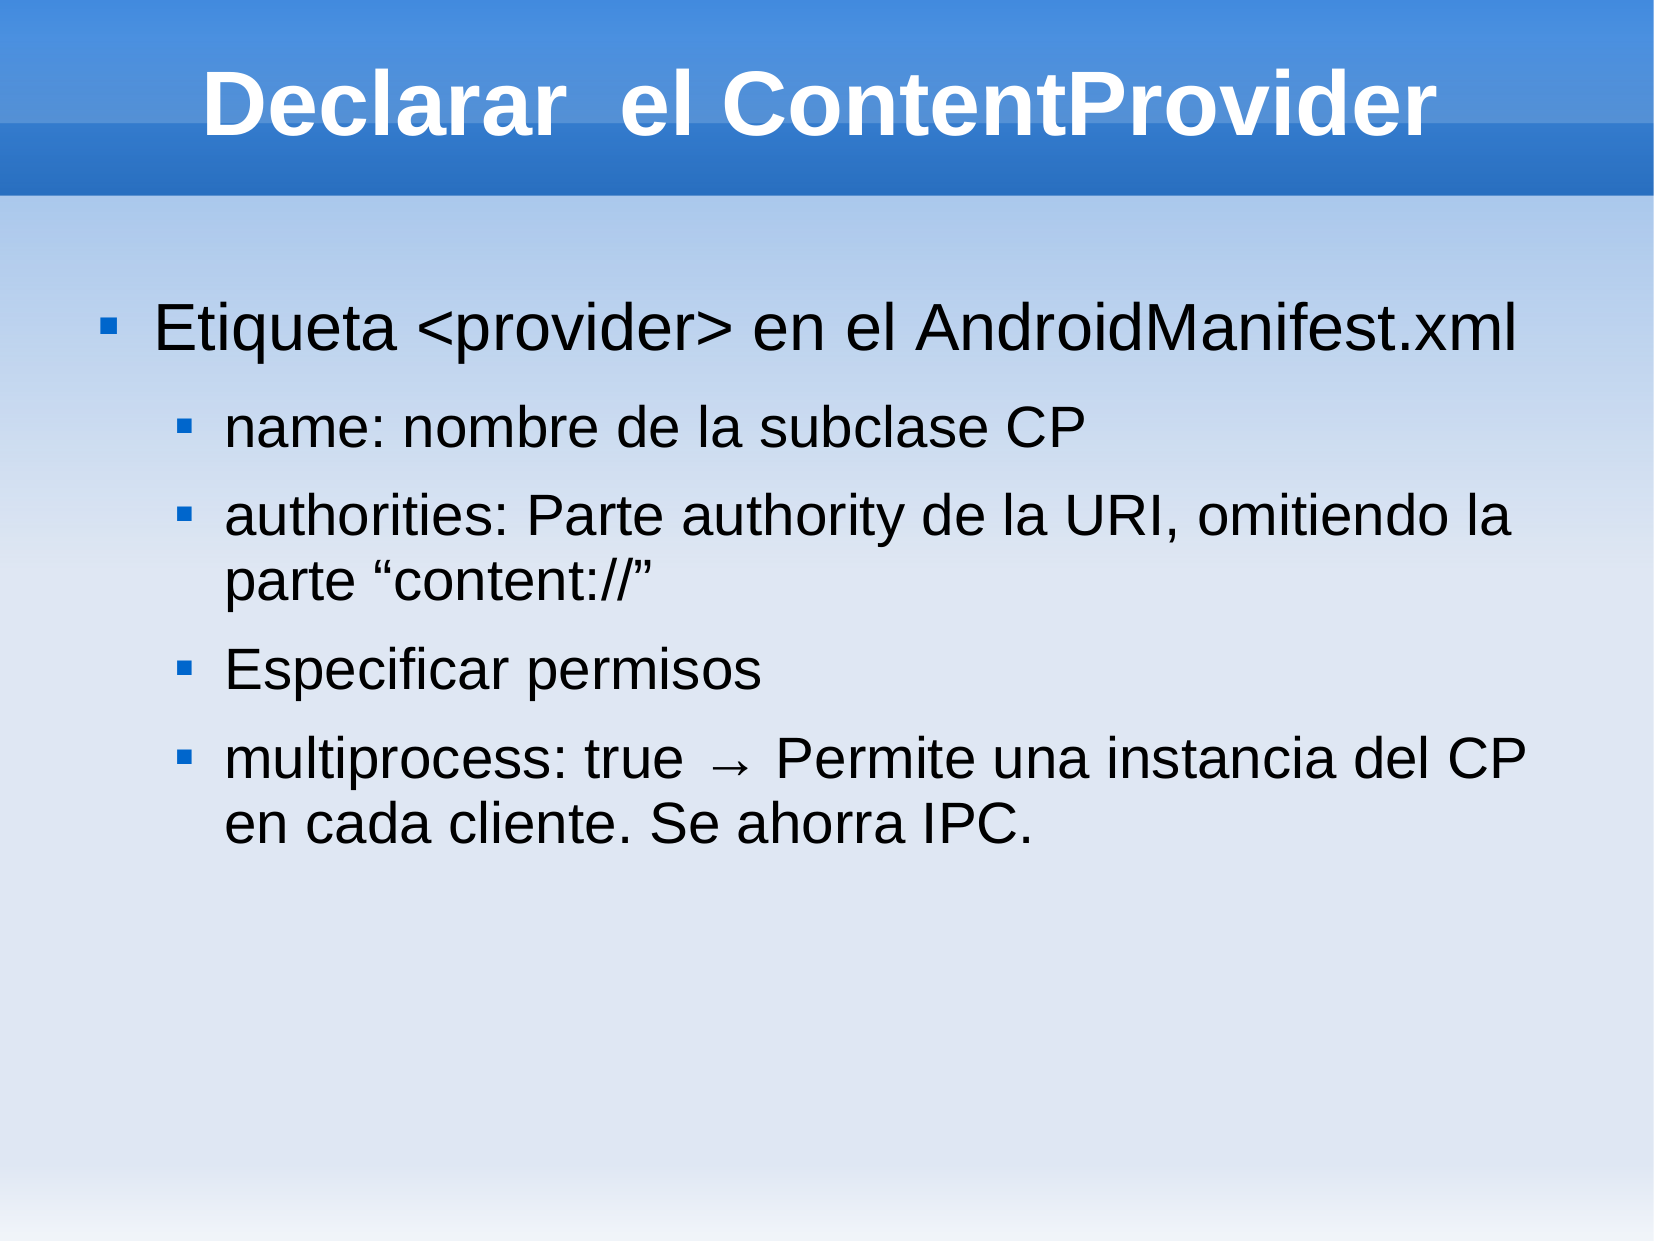

# Declarar el ContentProvider
Etiqueta <provider> en el AndroidManifest.xml
name: nombre de la subclase CP
authorities: Parte authority de la URI, omitiendo la parte “content://”
Especificar permisos
multiprocess: true → Permite una instancia del CP en cada cliente. Se ahorra IPC.